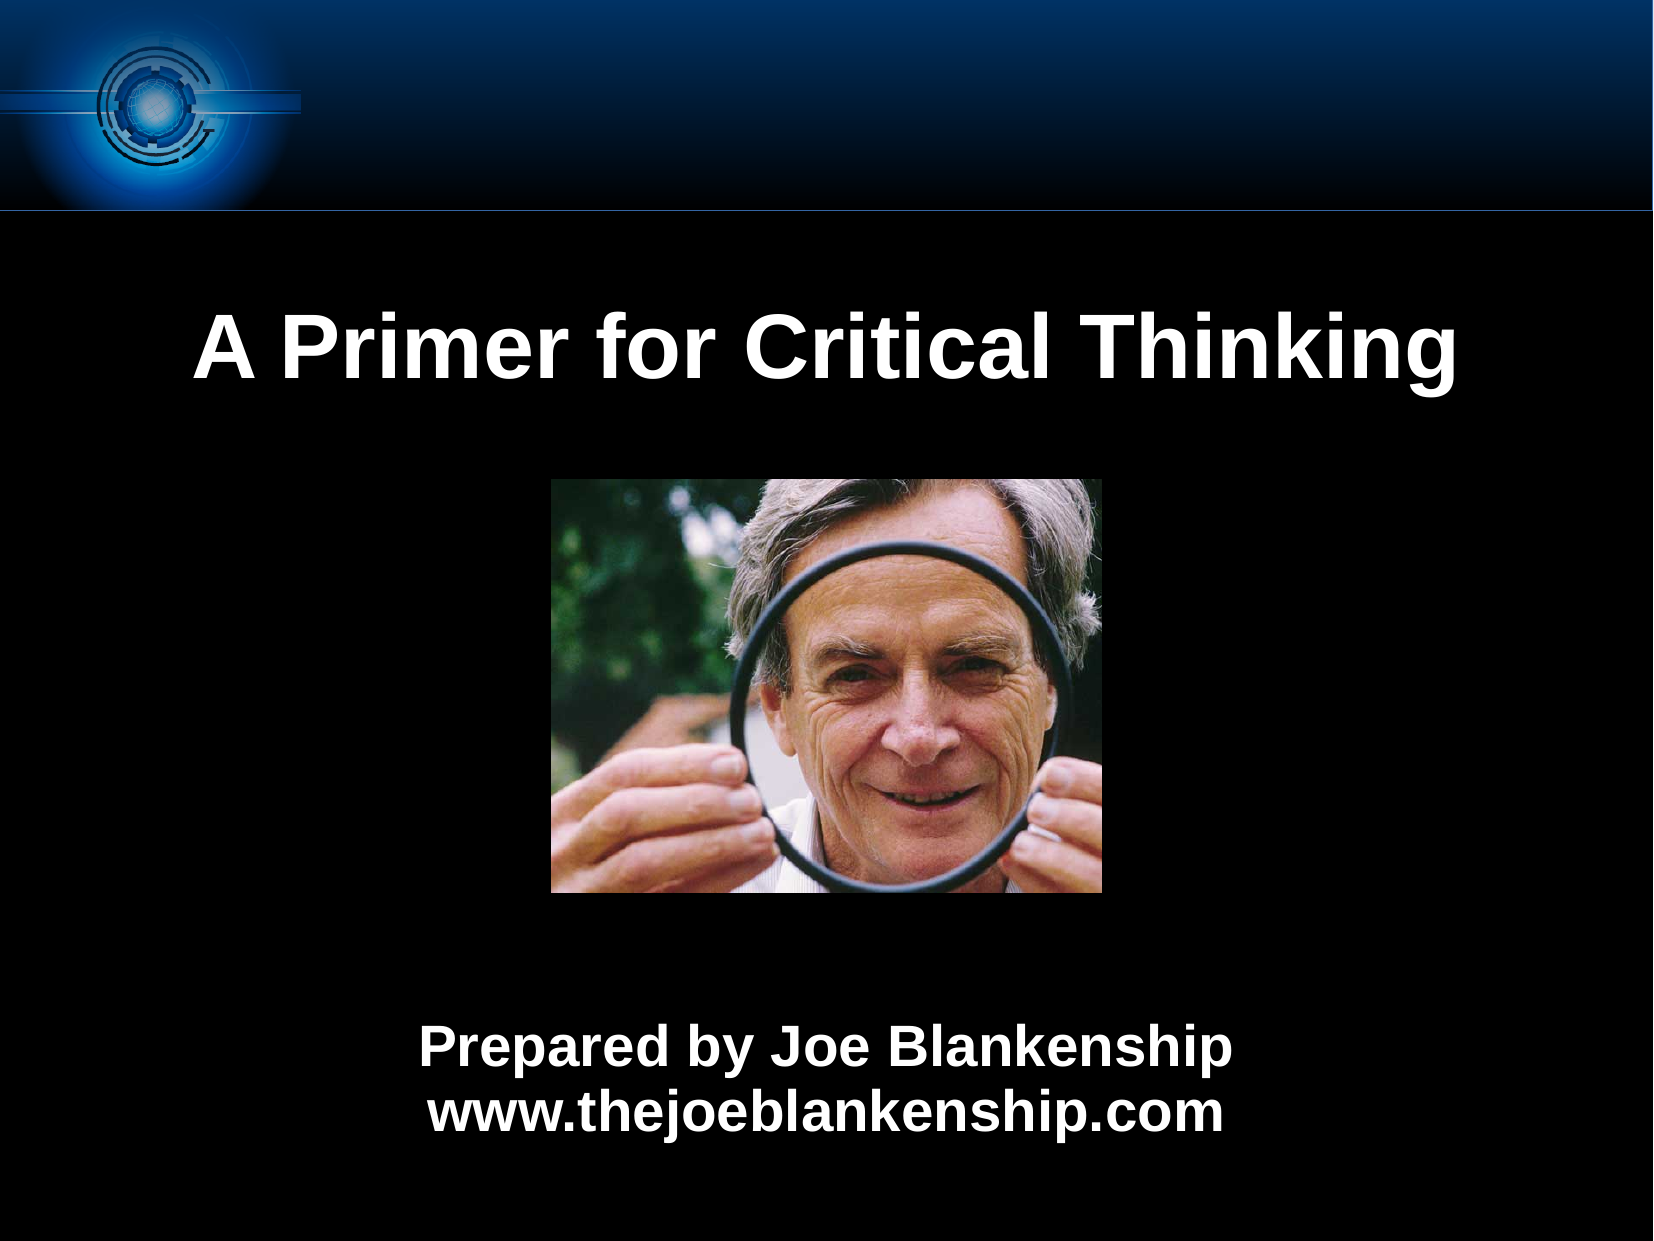

# A Primer for Critical Thinking
Prepared by Joe Blankenship
www.thejoeblankenship.com